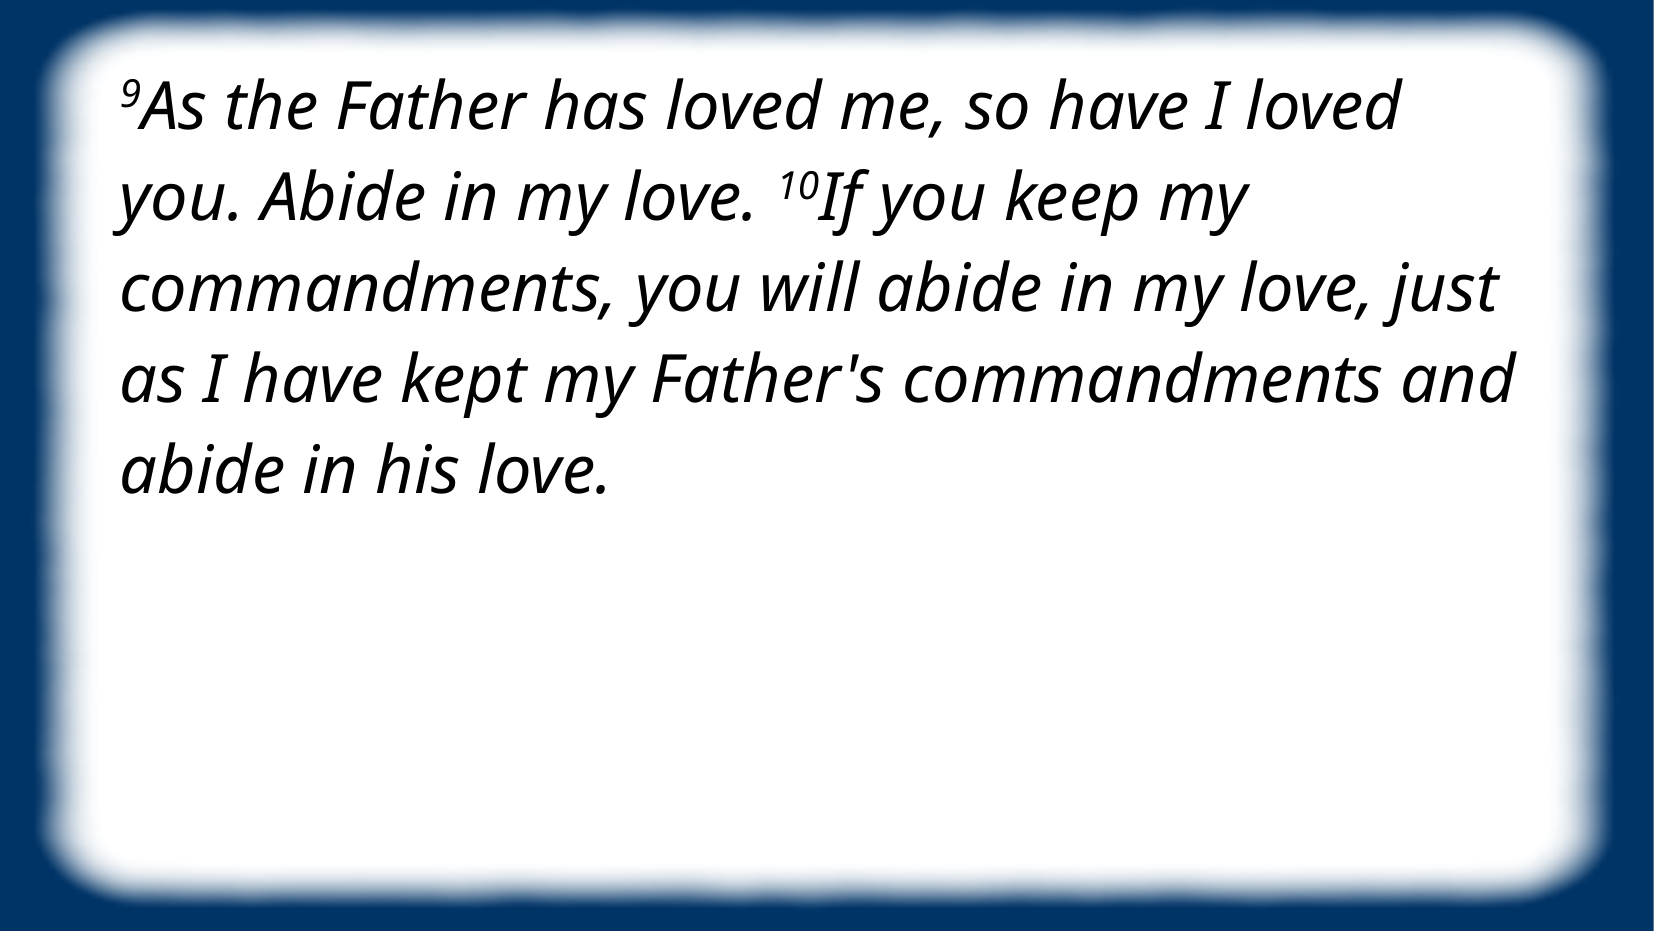

9As the Father has loved me, so have I loved you. Abide in my love. 10If you keep my commandments, you will abide in my love, just as I have kept my Father's commandments and abide in his love.